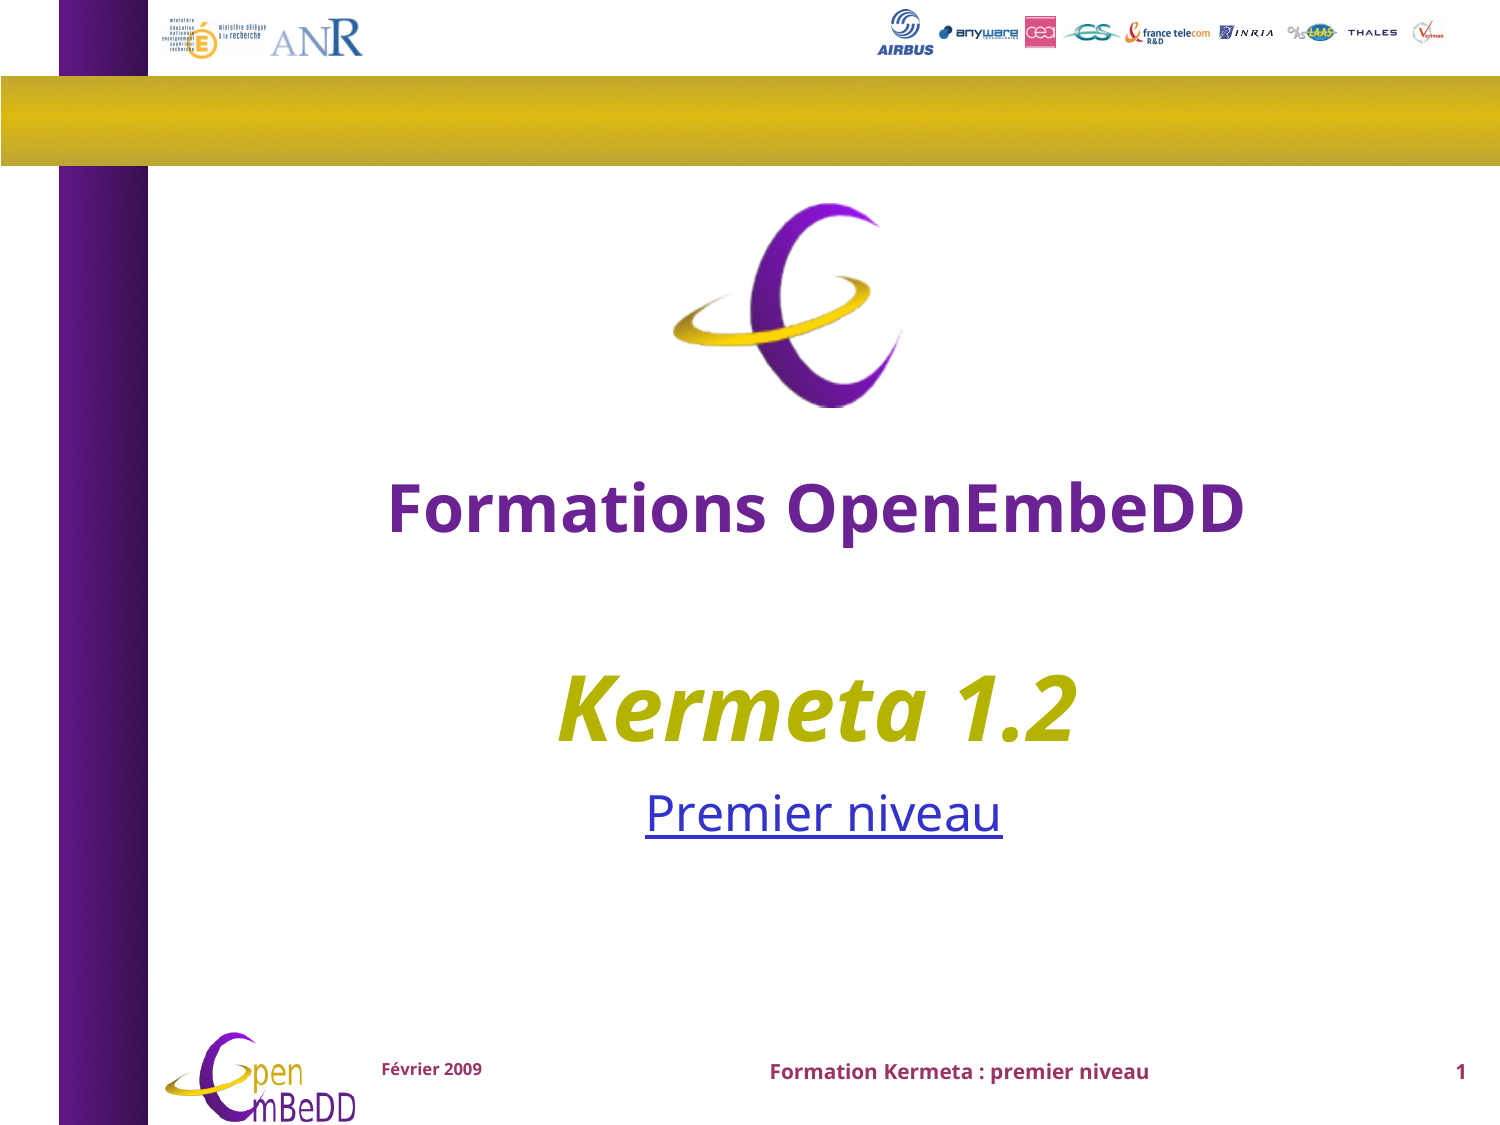

# Formations OpenEmbeDD Kermeta 1.2
Premier niveau
Pied de page
Pied de page fixe
1